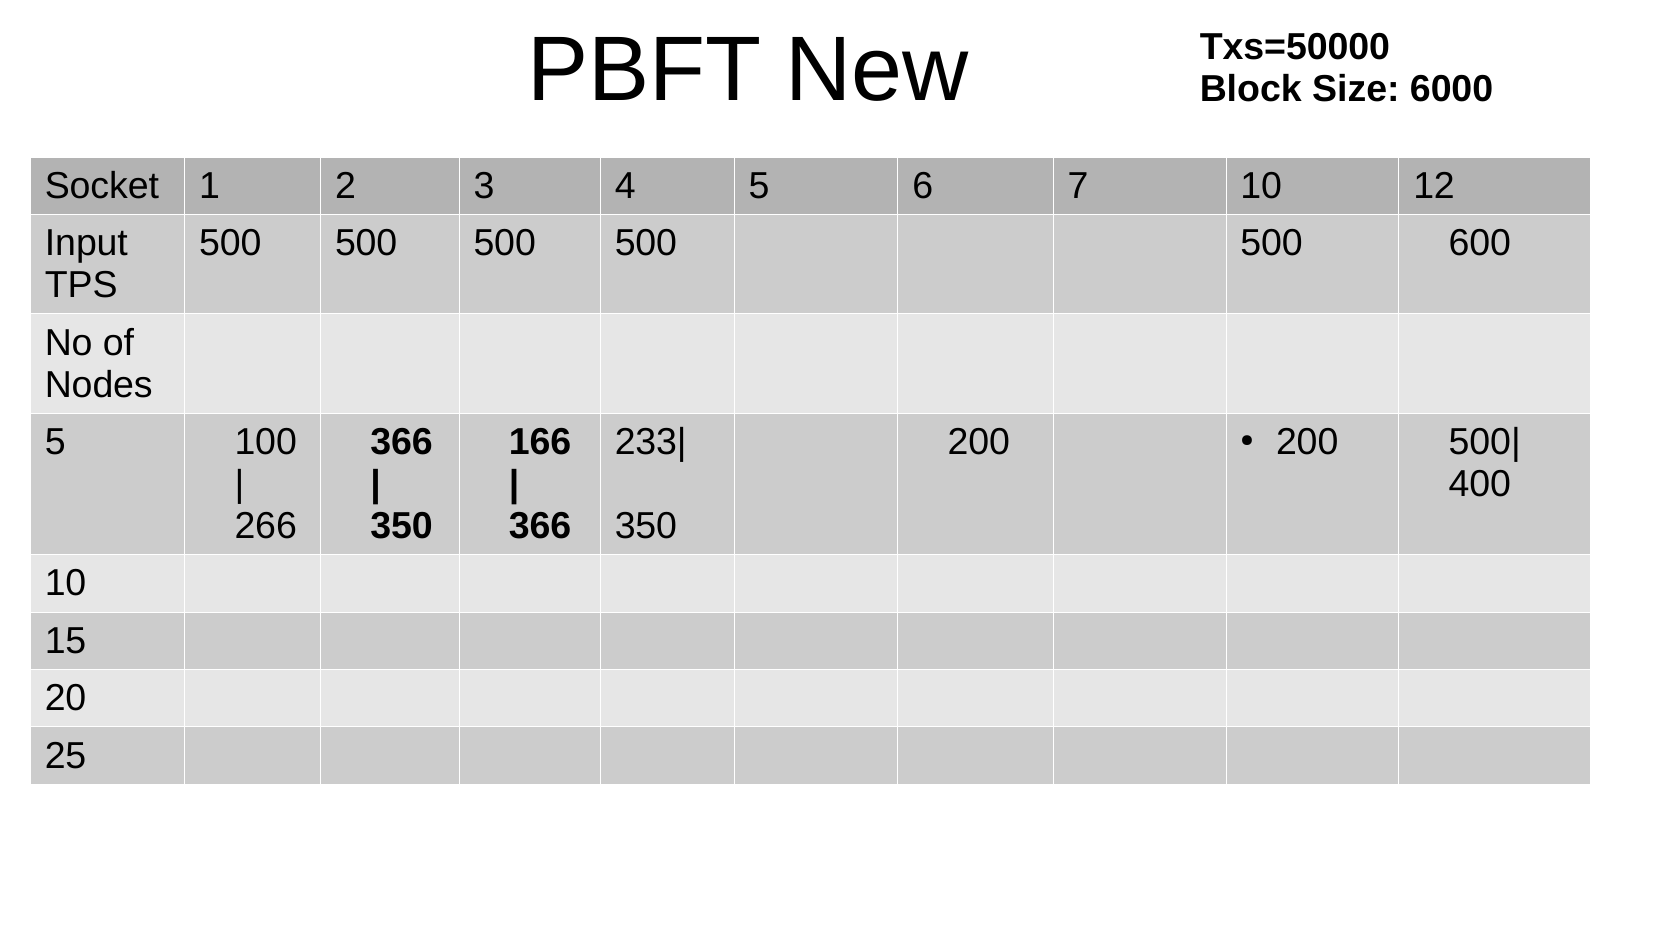

# PBFT New
Txs=50000
Block Size: 6000
| Socket | 1 | 2 | 3 | 4 | 5 | 6 | 7 | 10 | 12 |
| --- | --- | --- | --- | --- | --- | --- | --- | --- | --- |
| Input TPS | 500 | 500 | 500 | 500 | | | | 500 | 600 |
| No of Nodes | | | | | | | | | |
| 5 | 100|266 | 366 | 350 | 166 | 366 | 233| 350 | | 200 | | 200 | 500|400 |
| 10 | | | | | | | | | |
| 15 | | | | | | | | | |
| 20 | | | | | | | | | |
| 25 | | | | | | | | | |